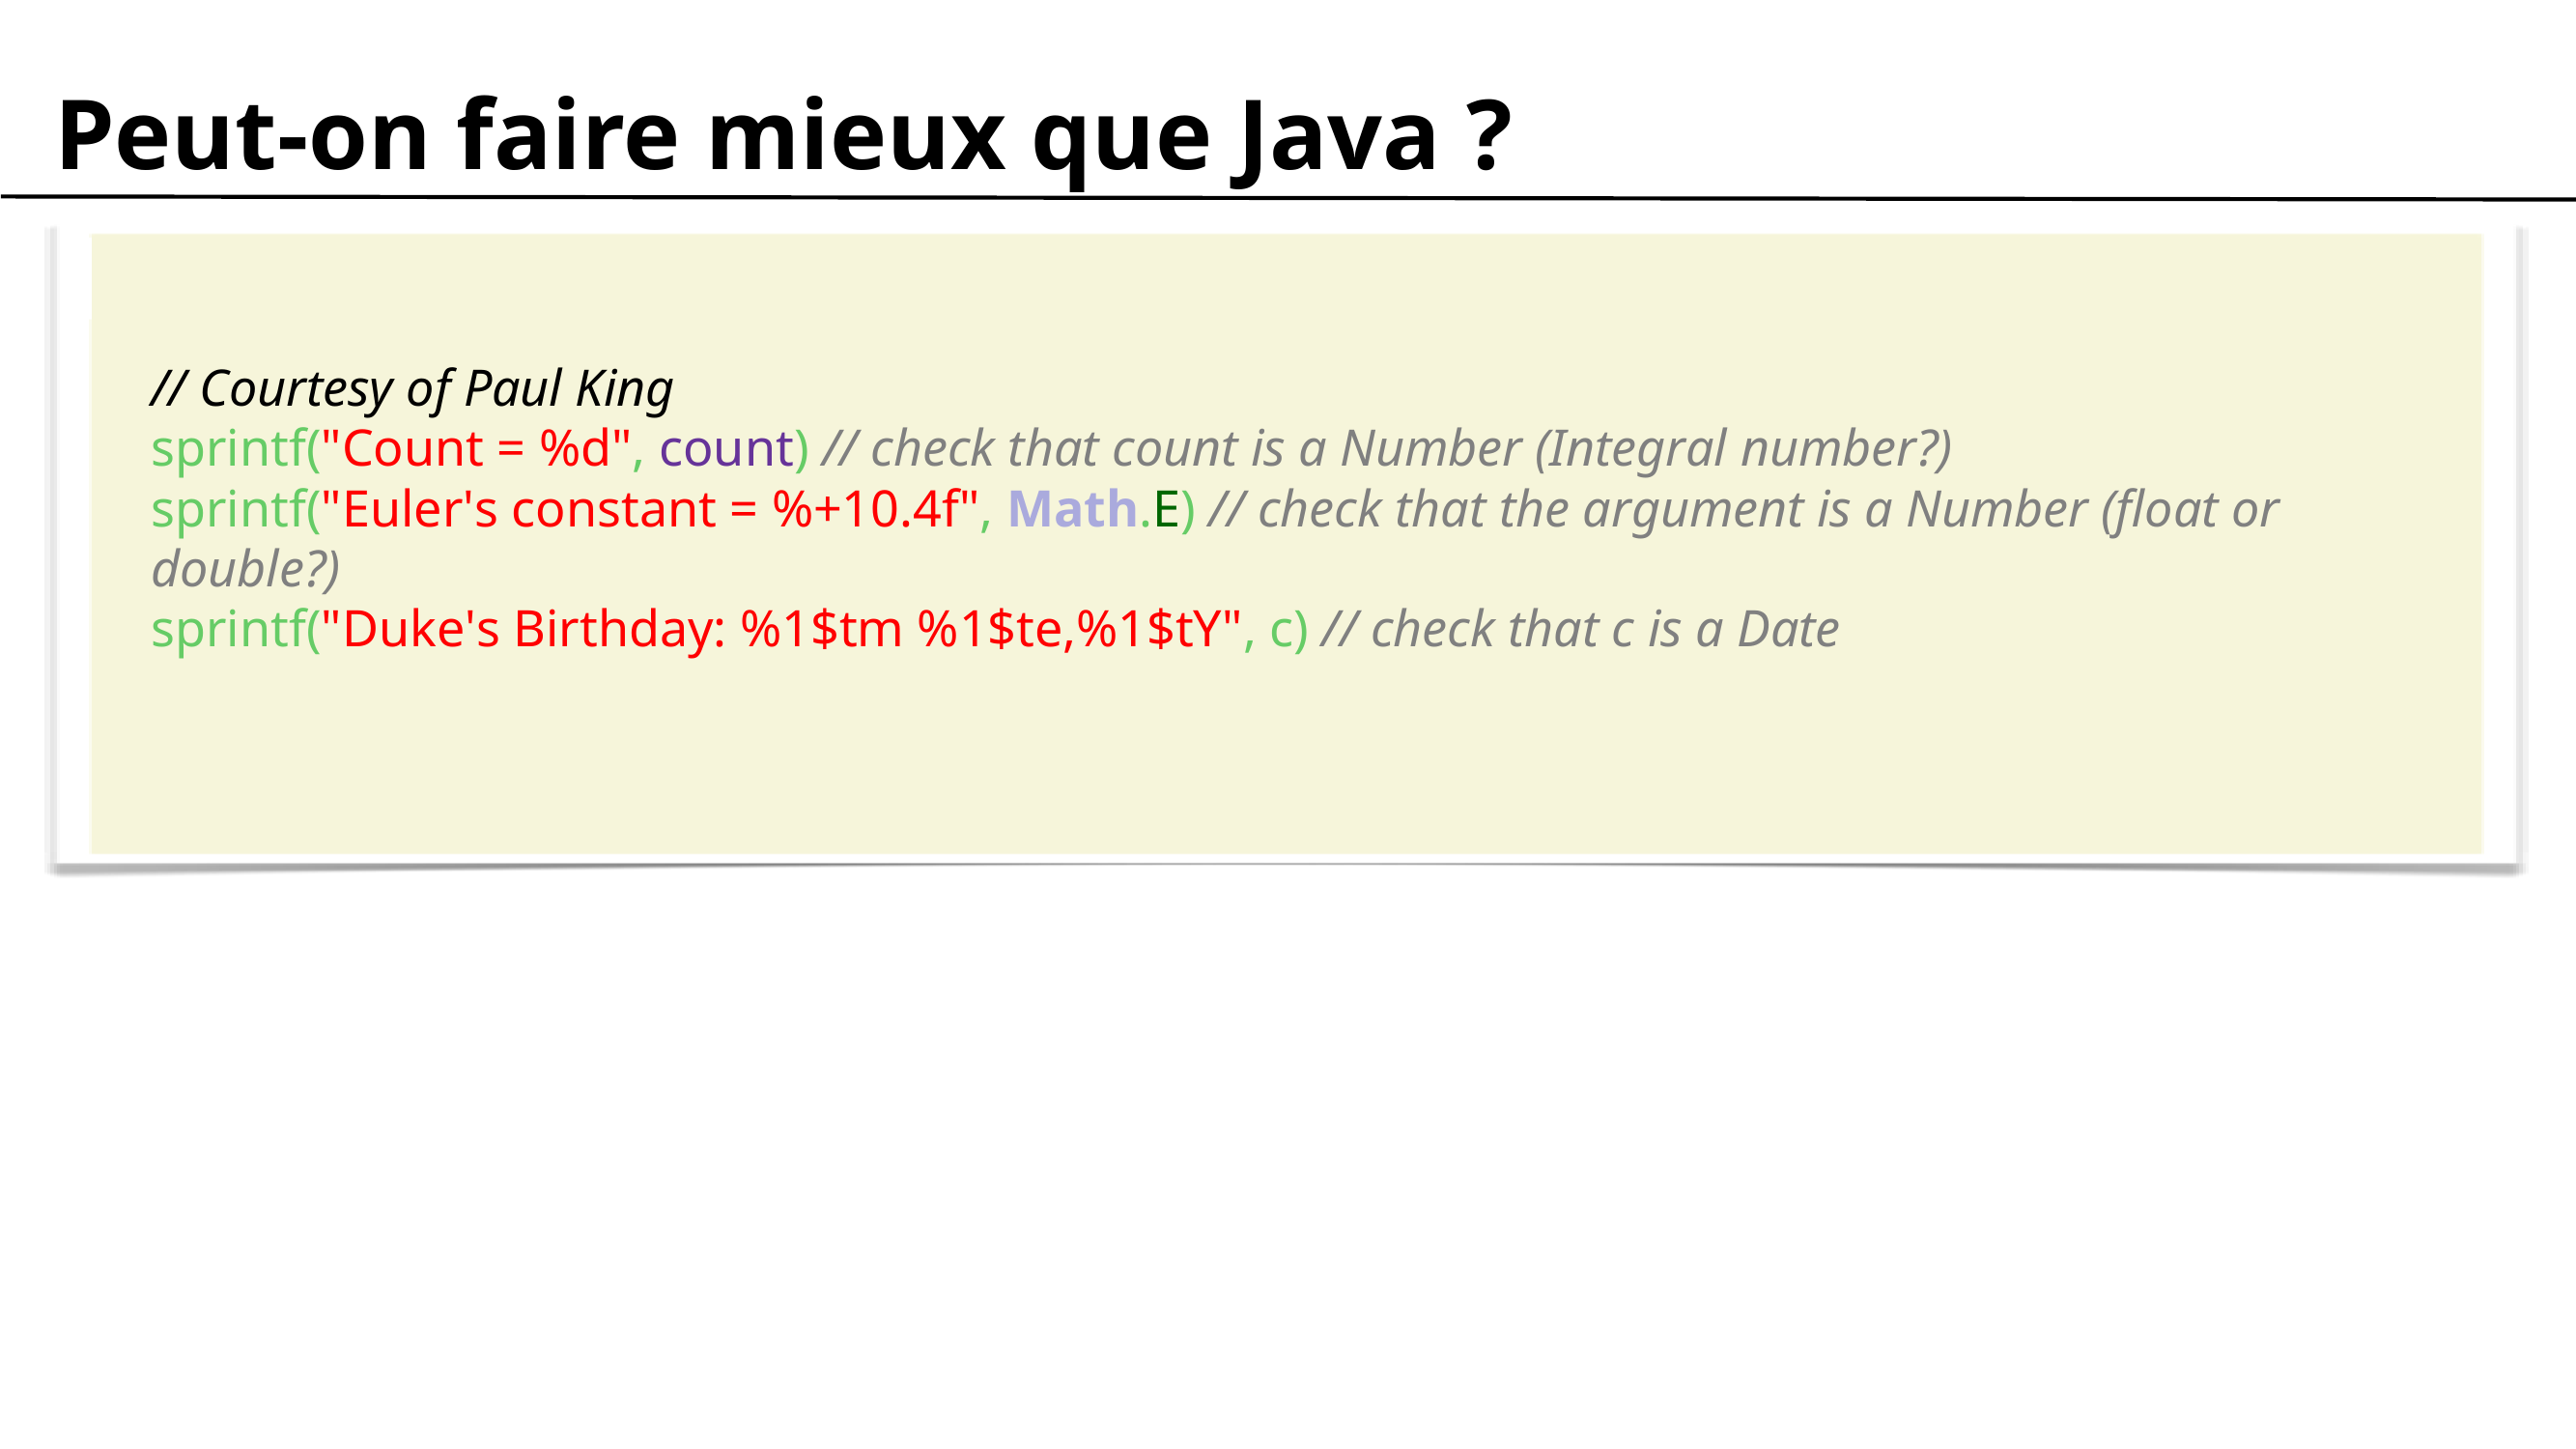

# Peut-on faire mieux que Java ?
// Courtesy of Paul King
sprintf("Count = %d", count) // check that count is a Number (Integral number?)
sprintf("Euler's constant = %+10.4f", Math.E) // check that the argument is a Number (float or double?)
sprintf("Duke's Birthday: %1$tm %1$te,%1$tY", c) // check that c is a Date